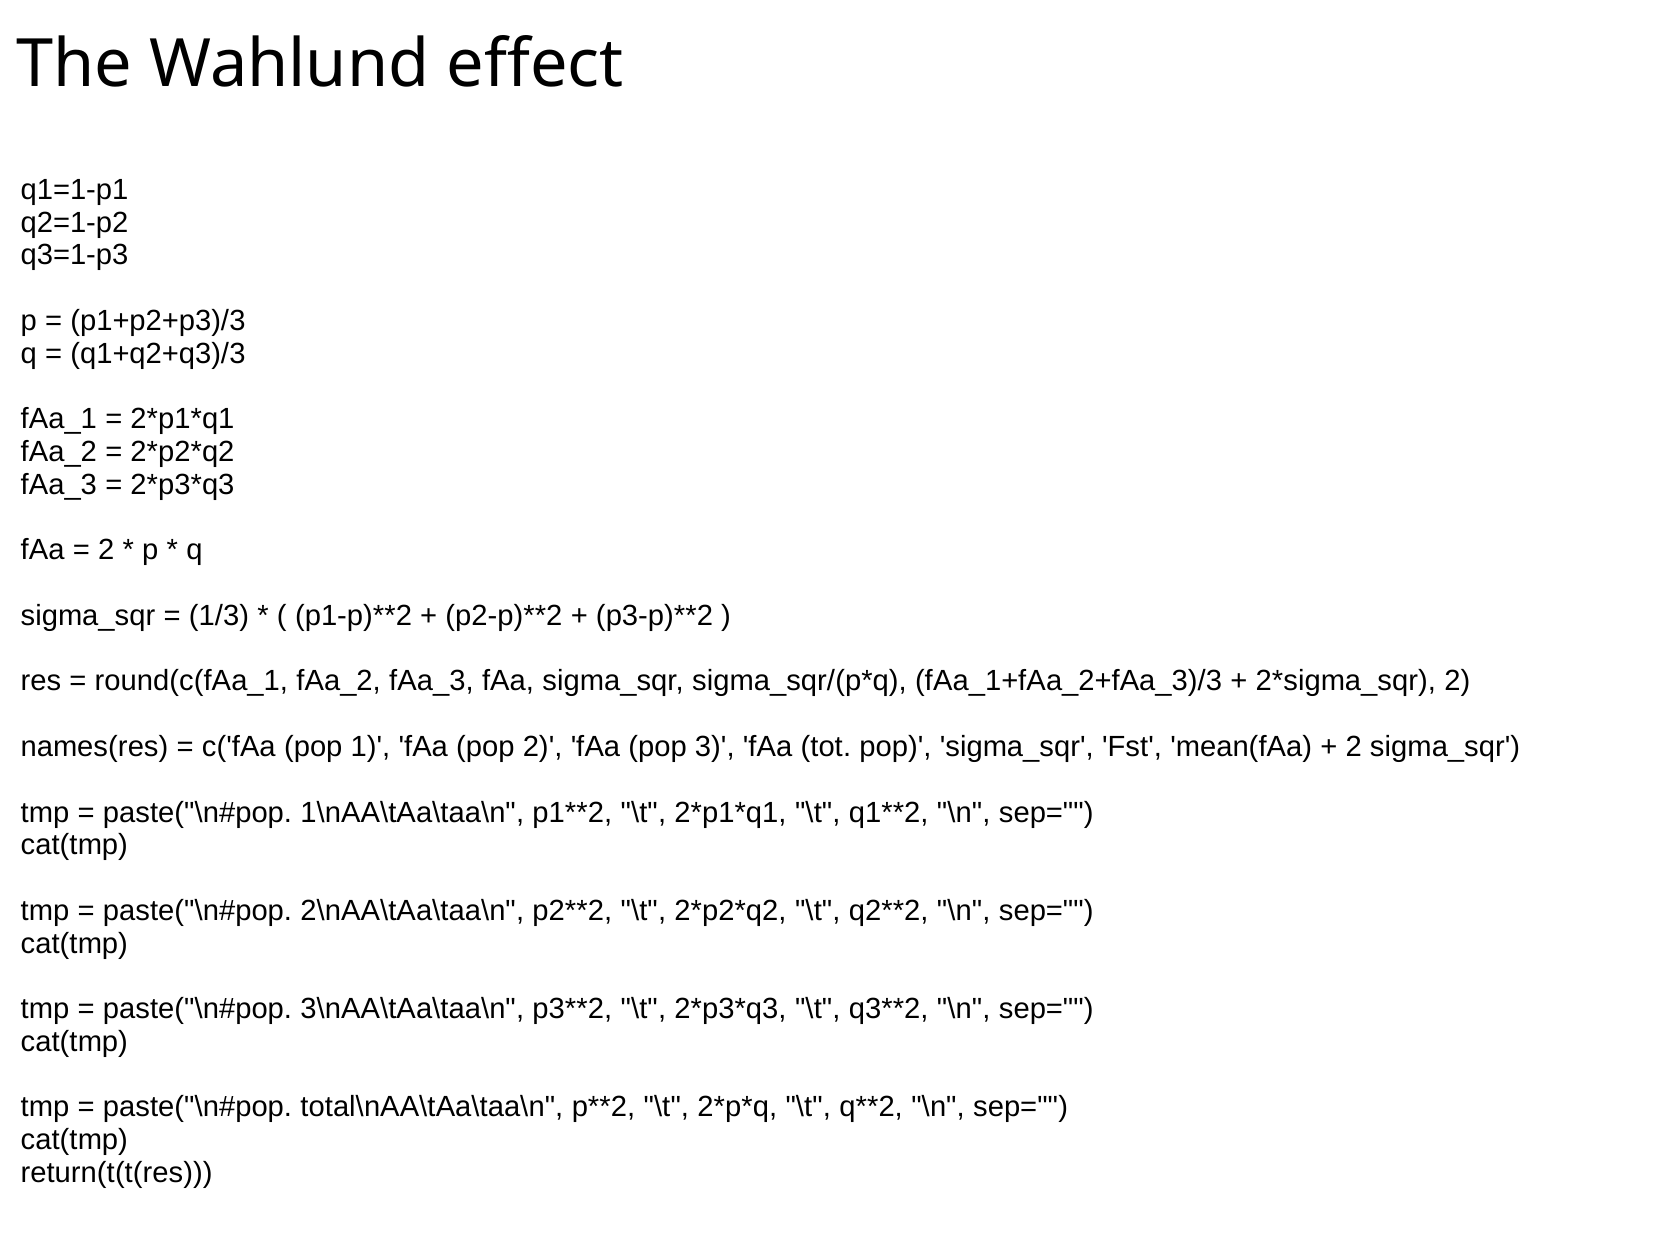

The Wahlund effect
q1=1-p1
q2=1-p2
q3=1-p3
p = (p1+p2+p3)/3
q = (q1+q2+q3)/3
fAa_1 = 2*p1*q1
fAa_2 = 2*p2*q2
fAa_3 = 2*p3*q3
fAa = 2 * p * q
sigma_sqr = (1/3) * ( (p1-p)**2 + (p2-p)**2 + (p3-p)**2 )
res = round(c(fAa_1, fAa_2, fAa_3, fAa, sigma_sqr, sigma_sqr/(p*q), (fAa_1+fAa_2+fAa_3)/3 + 2*sigma_sqr), 2)
names(res) = c('fAa (pop 1)', 'fAa (pop 2)', 'fAa (pop 3)', 'fAa (tot. pop)', 'sigma_sqr', 'Fst', 'mean(fAa) + 2 sigma_sqr')
tmp = paste("\n#pop. 1\nAA\tAa\taa\n", p1**2, "\t", 2*p1*q1, "\t", q1**2, "\n", sep="")
cat(tmp)
tmp = paste("\n#pop. 2\nAA\tAa\taa\n", p2**2, "\t", 2*p2*q2, "\t", q2**2, "\n", sep="")
cat(tmp)
tmp = paste("\n#pop. 3\nAA\tAa\taa\n", p3**2, "\t", 2*p3*q3, "\t", q3**2, "\n", sep="")
cat(tmp)
tmp = paste("\n#pop. total\nAA\tAa\taa\n", p**2, "\t", 2*p*q, "\t", q**2, "\n", sep="")
cat(tmp)
return(t(t(res)))